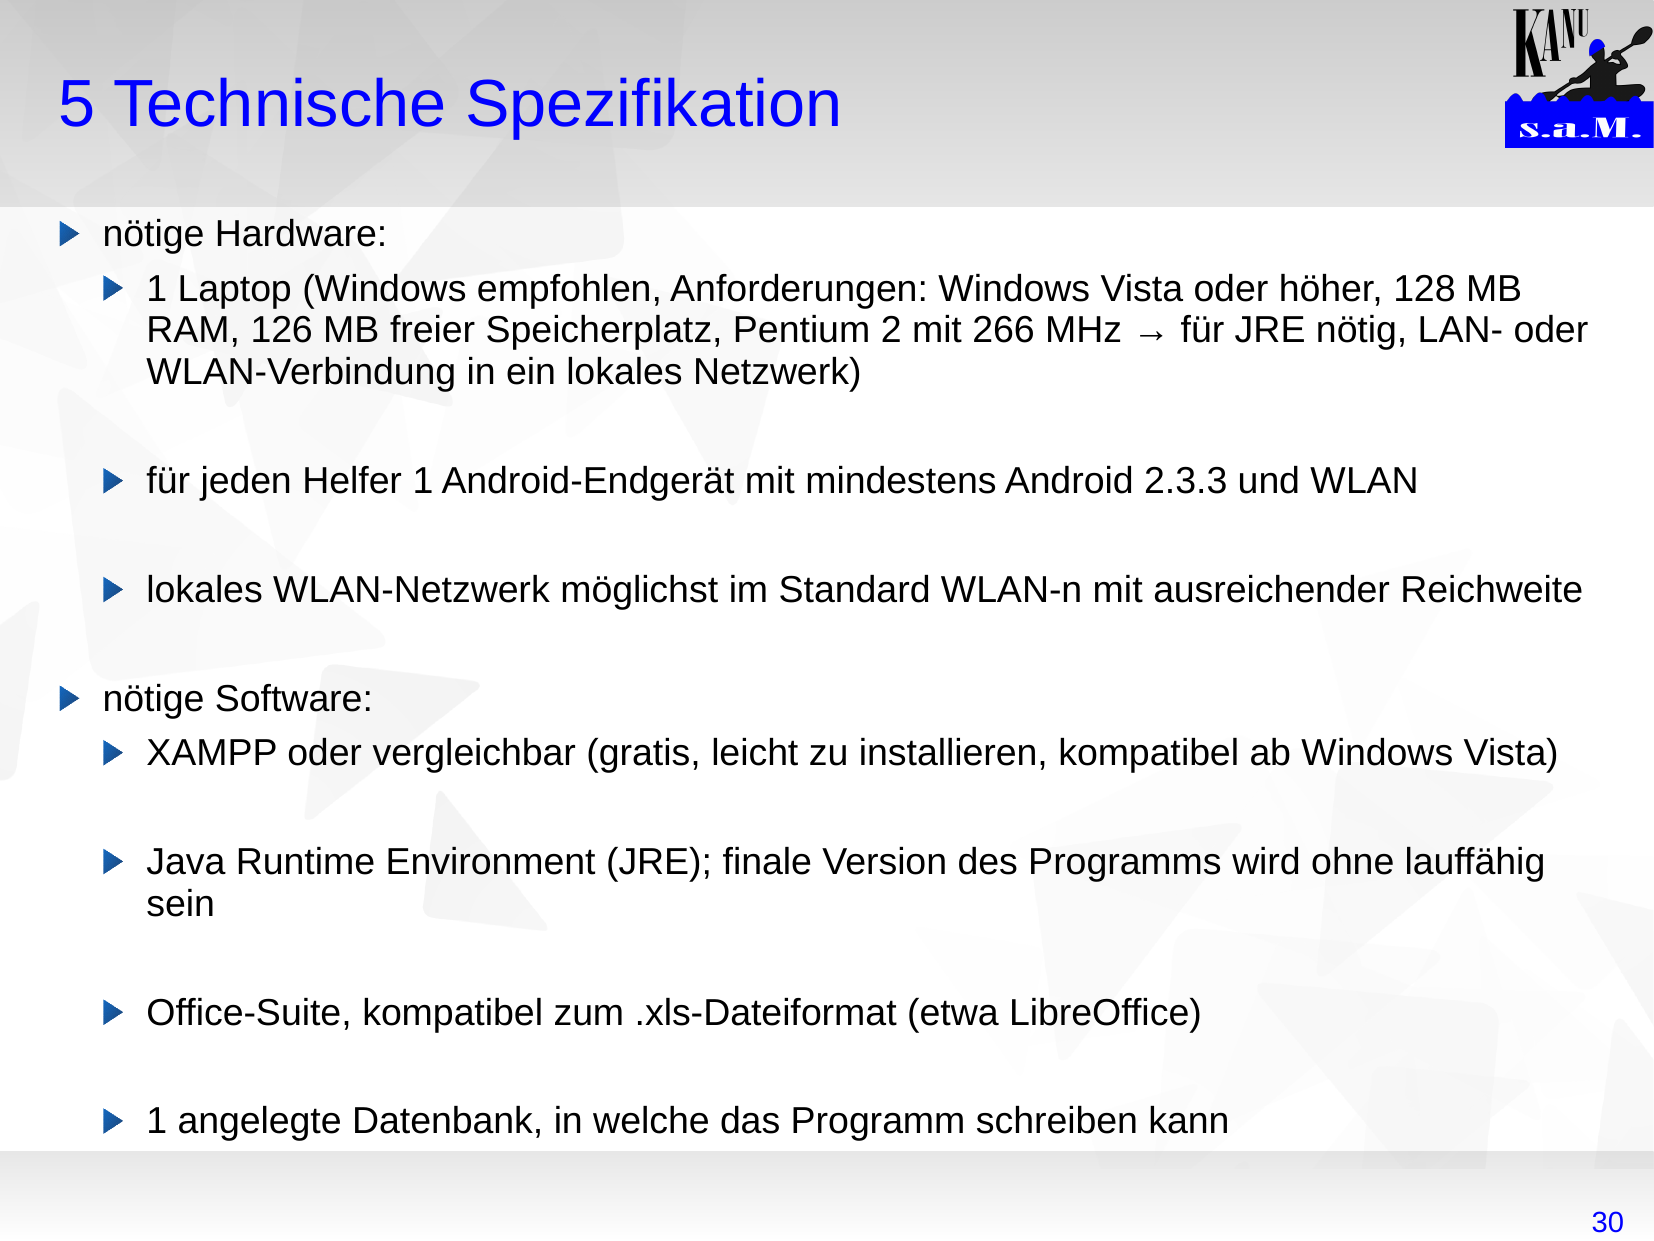

# 5 Technische Spezifikation
nötige Hardware:
1 Laptop (Windows empfohlen, Anforderungen: Windows Vista oder höher, 128 MB RAM, 126 MB freier Speicherplatz, Pentium 2 mit 266 MHz → für JRE nötig, LAN- oder WLAN-Verbindung in ein lokales Netzwerk)
für jeden Helfer 1 Android-Endgerät mit mindestens Android 2.3.3 und WLAN
lokales WLAN-Netzwerk möglichst im Standard WLAN-n mit ausreichender Reichweite
nötige Software:
XAMPP oder vergleichbar (gratis, leicht zu installieren, kompatibel ab Windows Vista)
Java Runtime Environment (JRE); finale Version des Programms wird ohne lauffähig sein
Office-Suite, kompatibel zum .xls-Dateiformat (etwa LibreOffice)
1 angelegte Datenbank, in welche das Programm schreiben kann
30